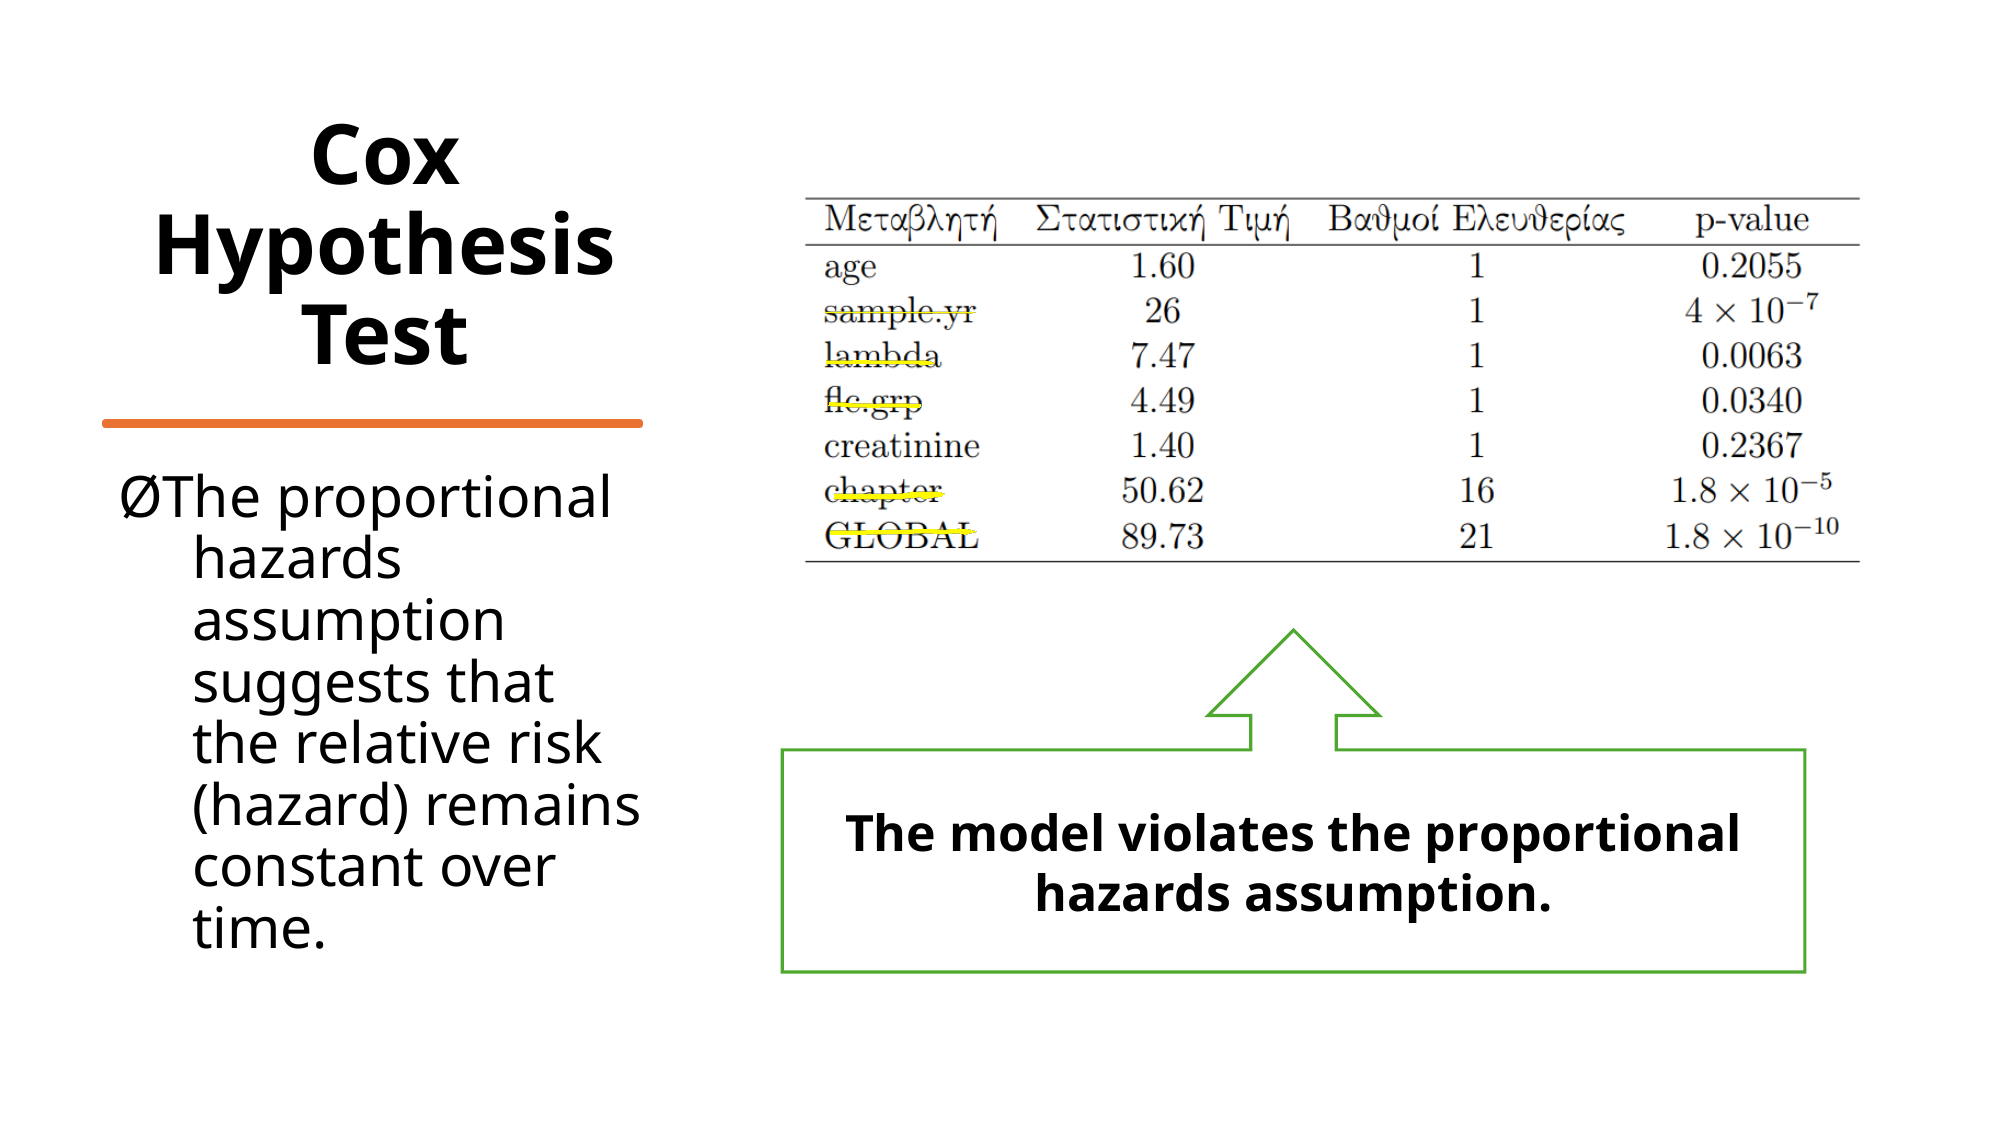

# Cox Hypothesis Test
The proportional hazards assumption suggests that the relative risk (hazard) remains constant over time.
The model violates the proportional hazards assumption.